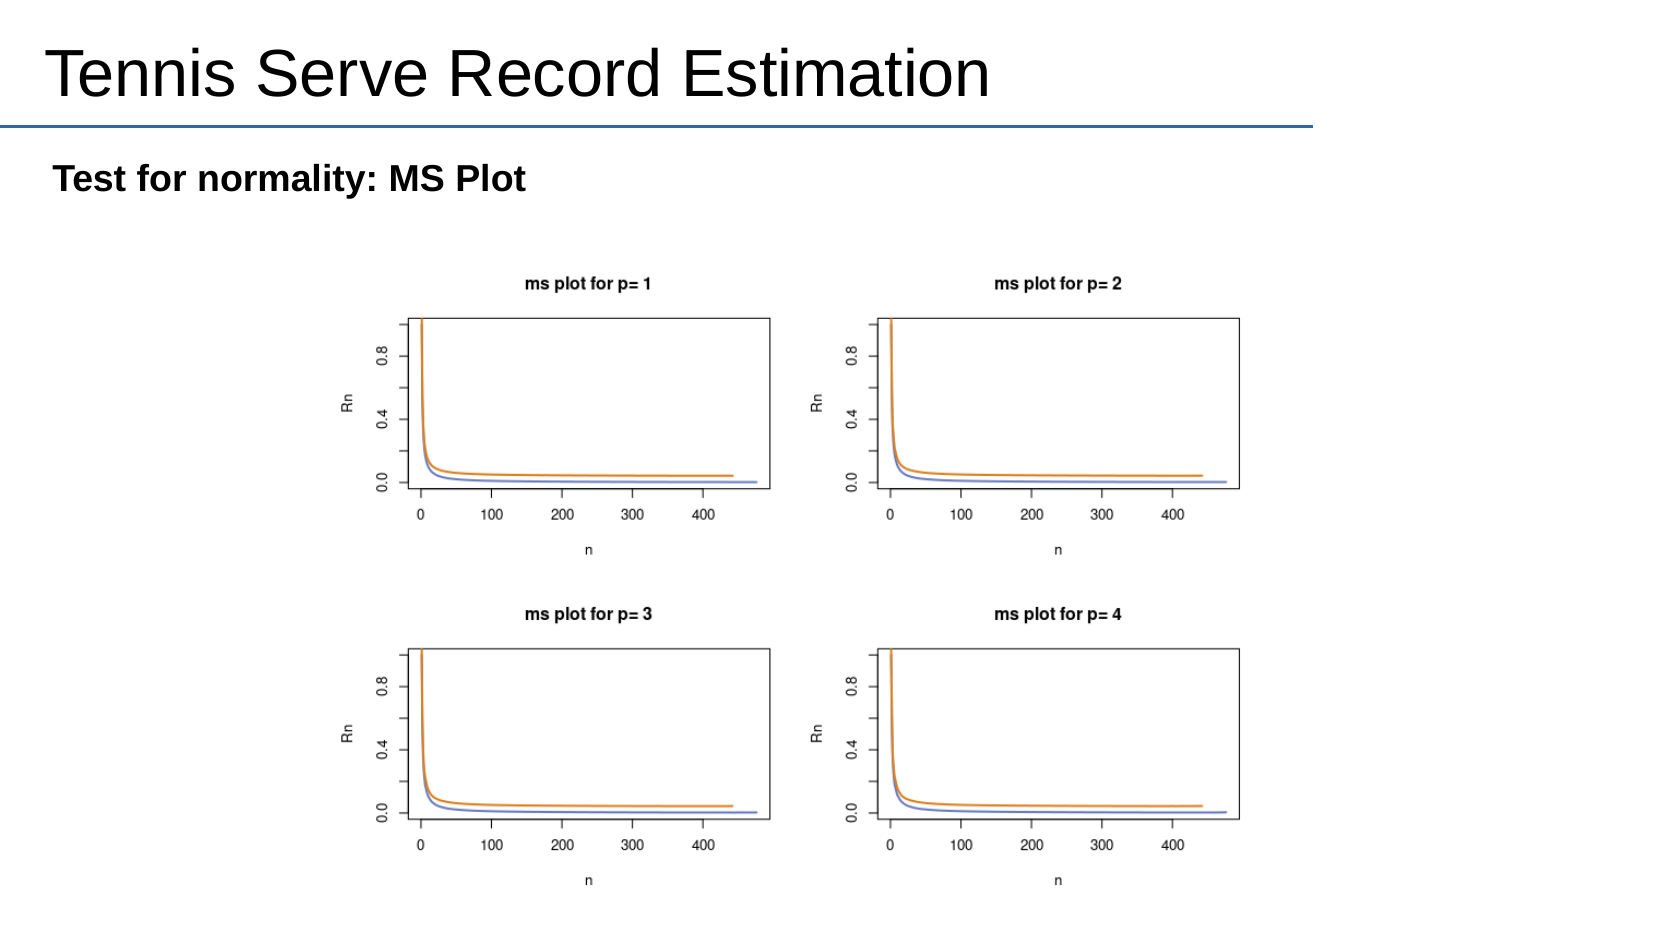

# Tennis Serve Record Estimation
Test for normality: MS Plot